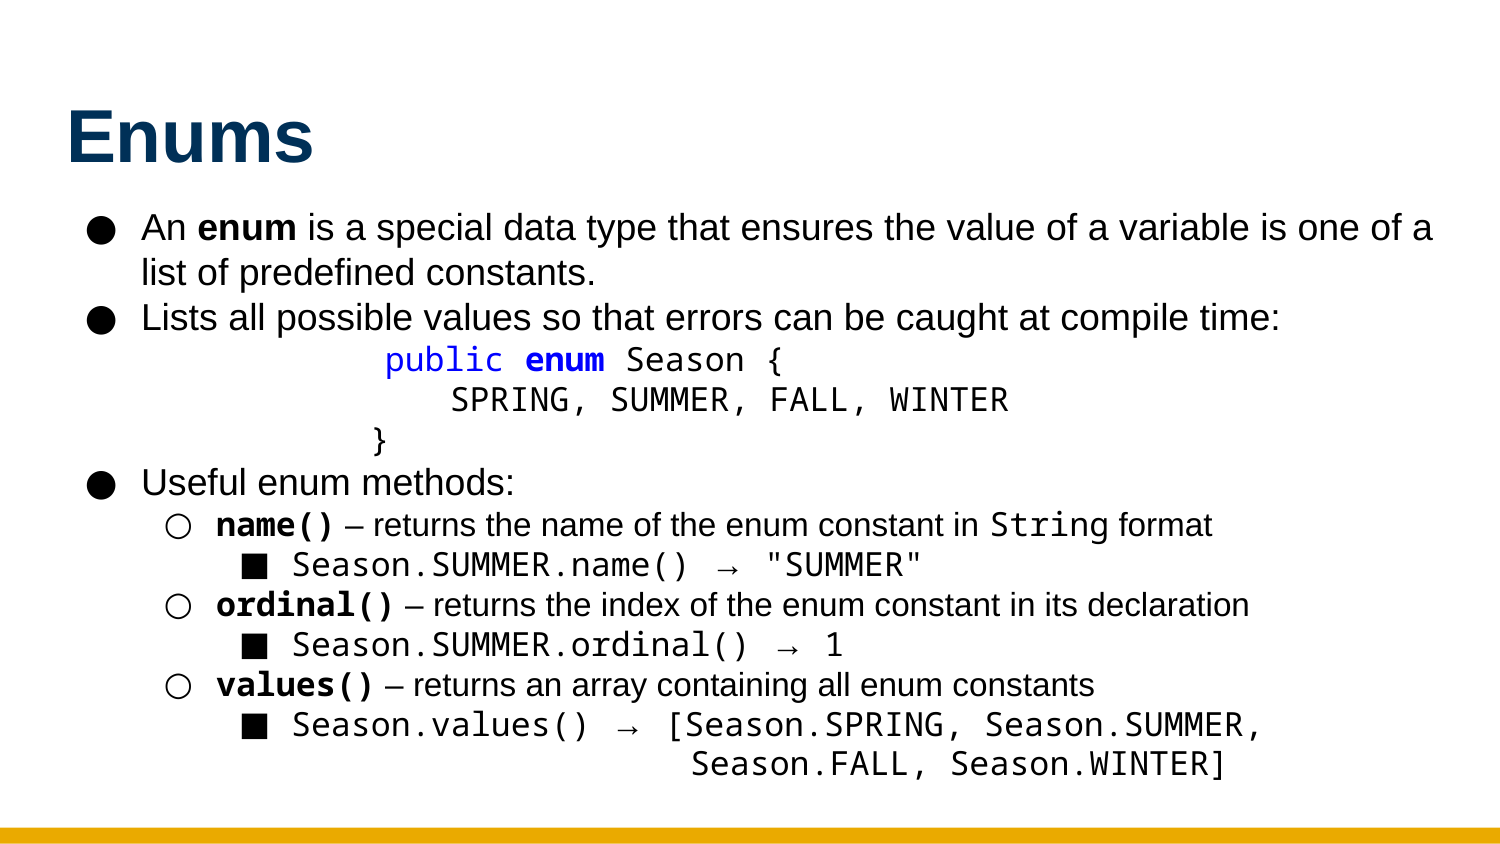

# Enums
An enum is a special data type that ensures the value of a variable is one of a list of predefined constants.
Lists all possible values so that errors can be caught at compile time:
	public enum Season {
    SPRING, SUMMER, FALL, WINTER
   }
Useful enum methods:
name() – returns the name of the enum constant in String format
Season.SUMMER.name() → "SUMMER"
ordinal() – returns the index of the enum constant in its declaration
Season.SUMMER.ordinal() → 1
values() – returns an array containing all enum constants
Season.values() → [Season.SPRING, Season.SUMMER,
 Season.FALL, Season.WINTER]